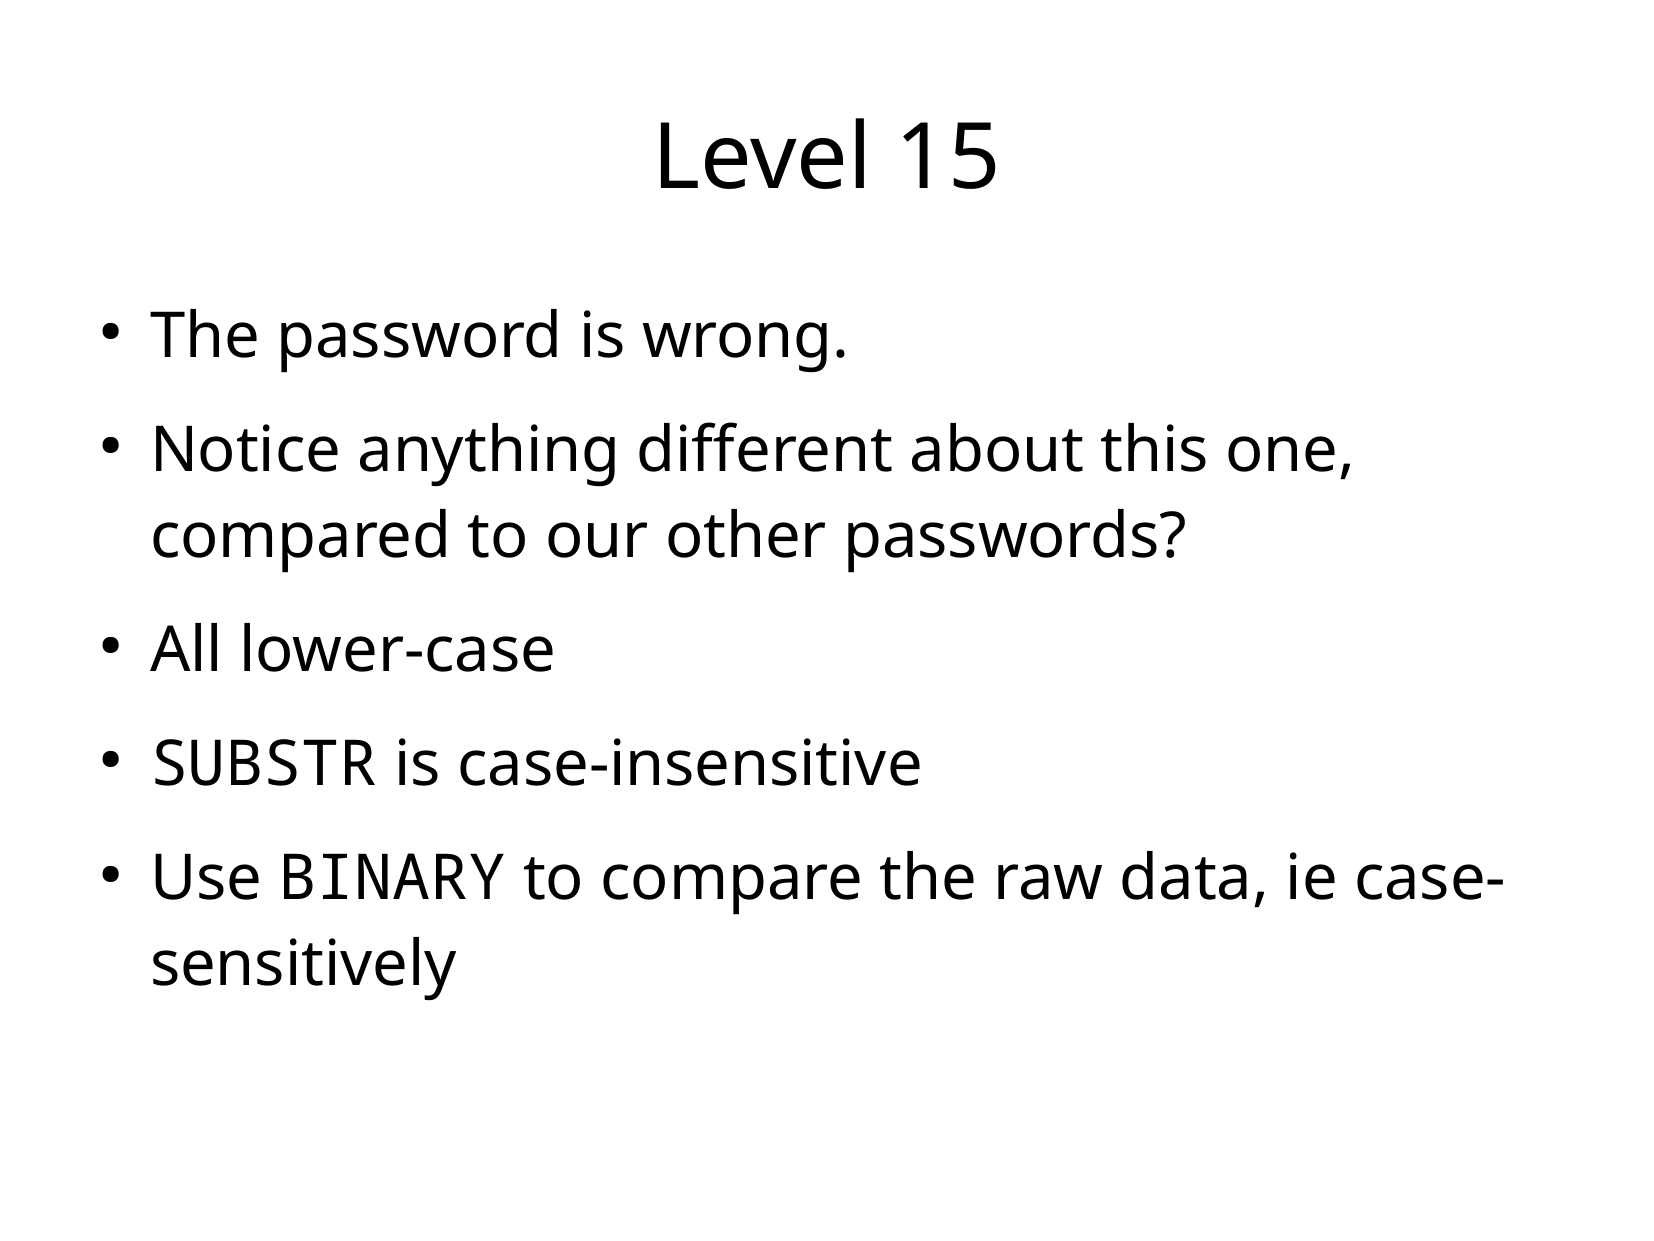

# Level 15
The password is wrong.
Notice anything different about this one, compared to our other passwords?
All lower-case
SUBSTR is case-insensitive
Use BINARY to compare the raw data, ie case-sensitively